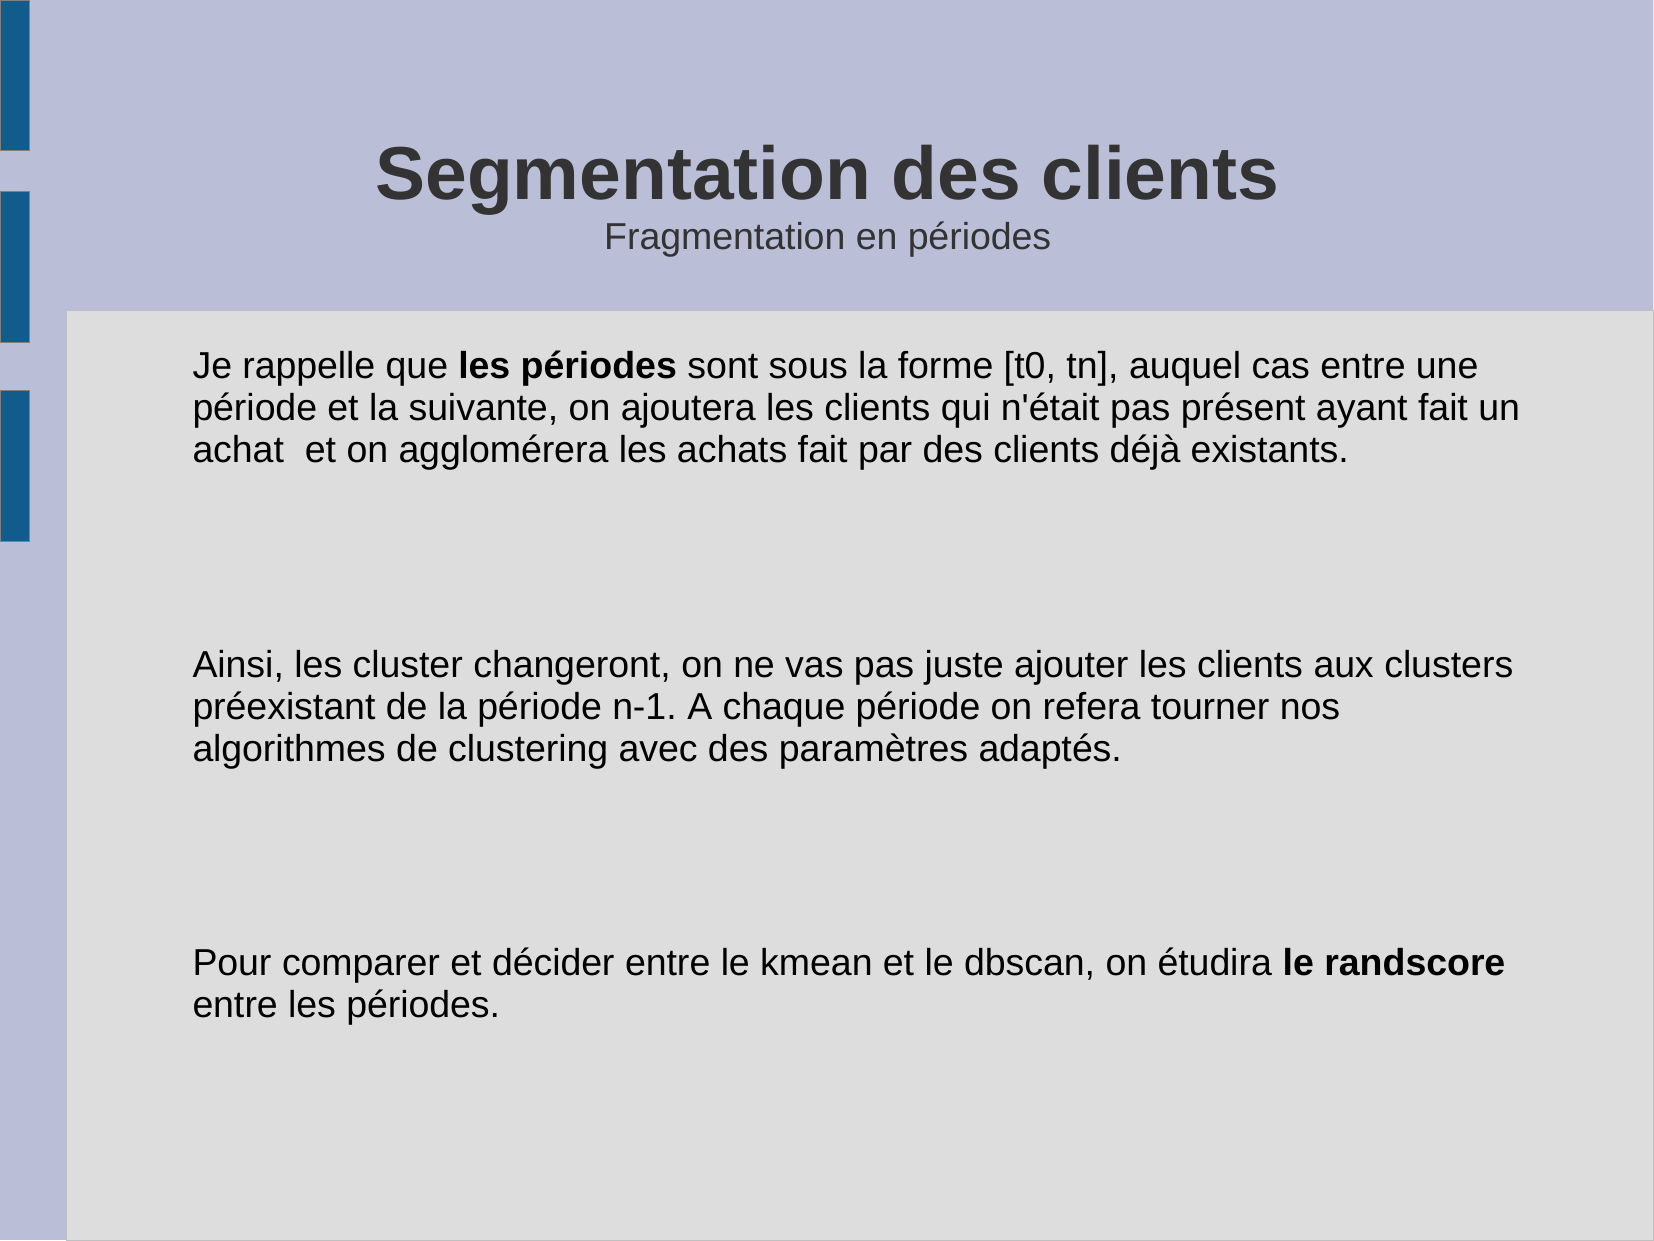

# Segmentation des clients Fragmentation en périodes
Je rappelle que les périodes sont sous la forme [t0, tn], auquel cas entre une période et la suivante, on ajoutera les clients qui n'était pas présent ayant fait un achat et on agglomérera les achats fait par des clients déjà existants.
Ainsi, les cluster changeront, on ne vas pas juste ajouter les clients aux clusters préexistant de la période n-1. A chaque période on refera tourner nos algorithmes de clustering avec des paramètres adaptés.
Pour comparer et décider entre le kmean et le dbscan, on étudira le randscore entre les périodes.